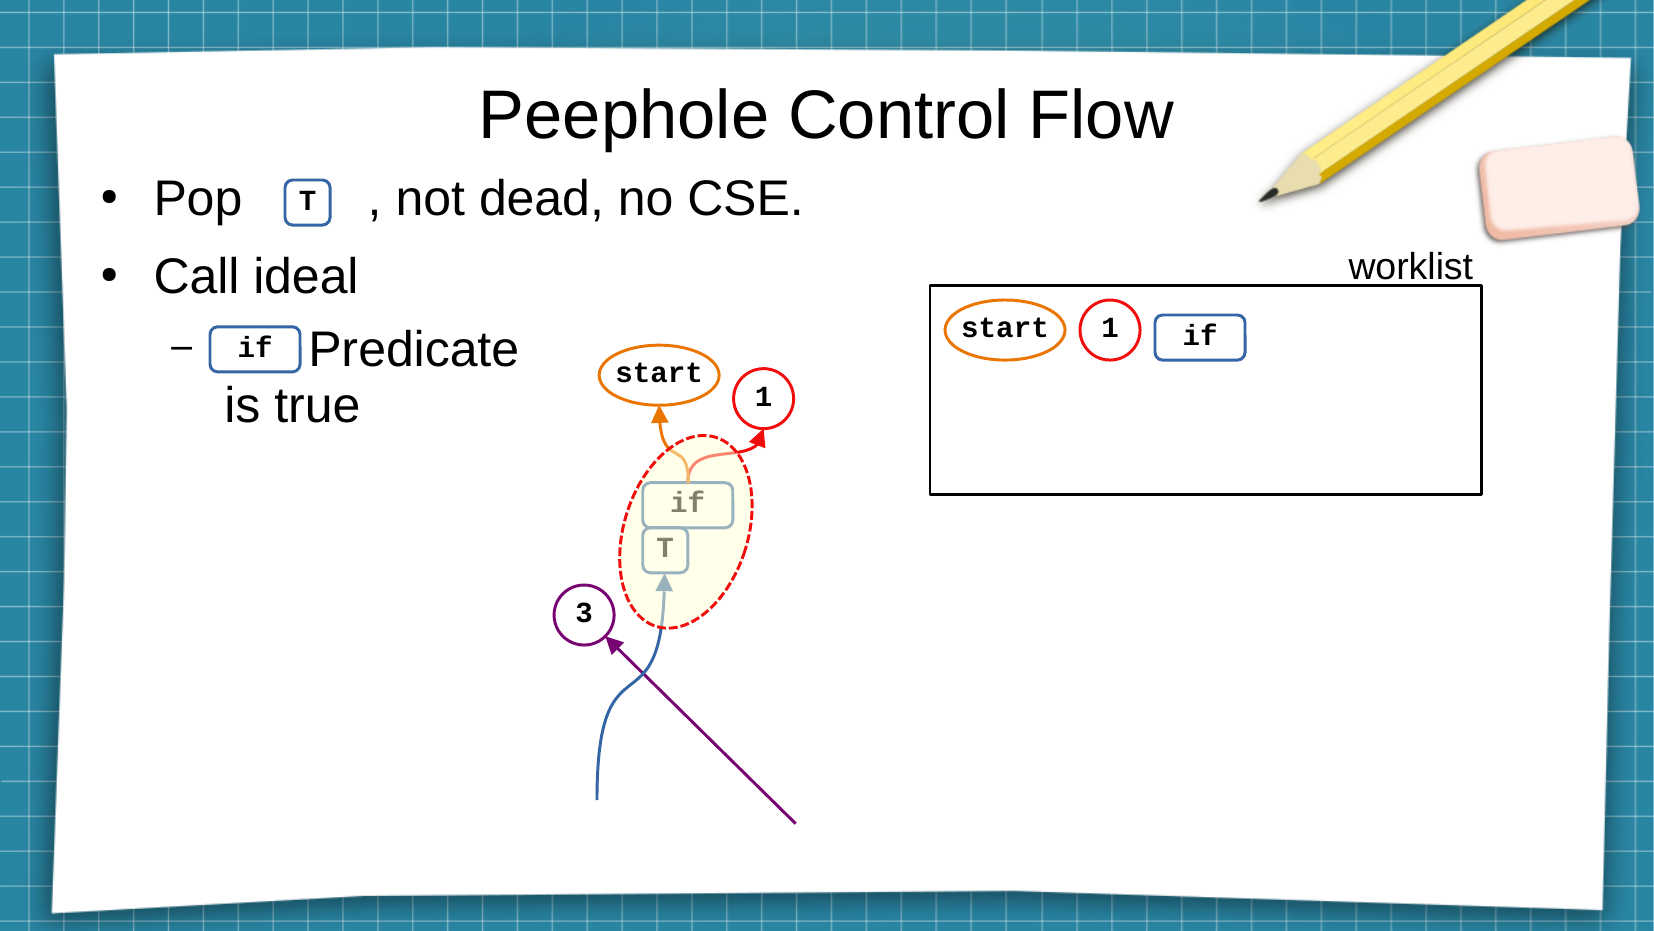

# Peephole Control Flow
Pop , not dead, no CSE.
Call ideal
 Predicate
is true
T
worklist
start
1
if
if
start
1
if
T
3